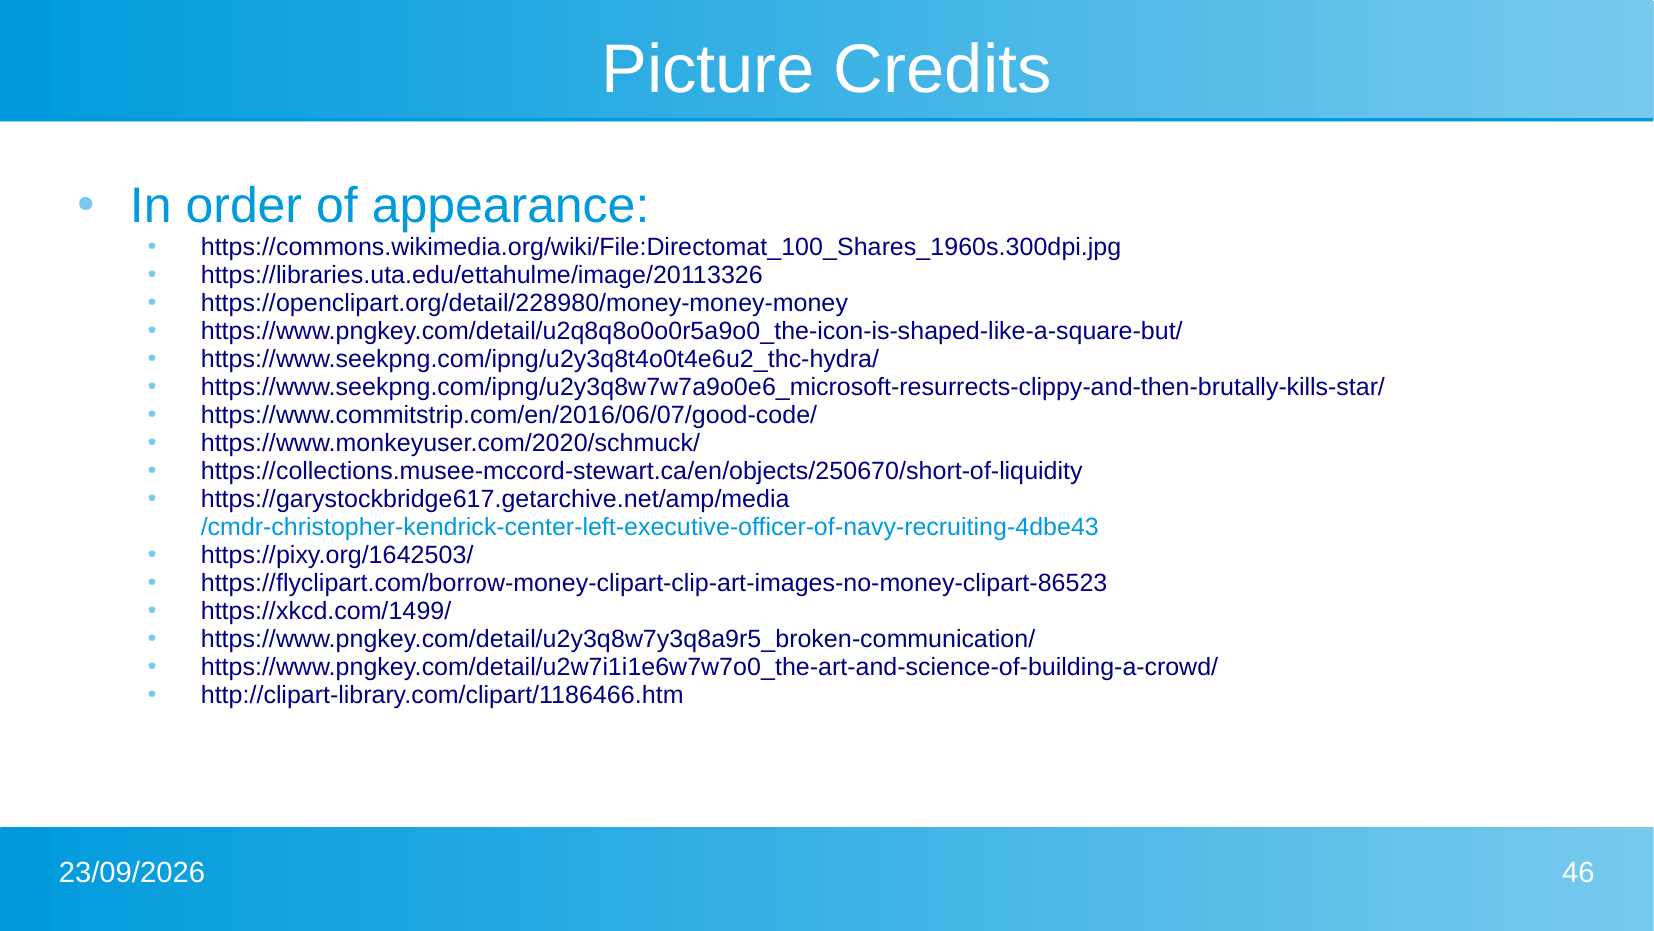

# Picture Credits
In order of appearance:
https://commons.wikimedia.org/wiki/File:Directomat_100_Shares_1960s.300dpi.jpg
https://libraries.uta.edu/ettahulme/image/20113326
https://openclipart.org/detail/228980/money-money-money
https://www.pngkey.com/detail/u2q8q8o0o0r5a9o0_the-icon-is-shaped-like-a-square-but/
https://www.seekpng.com/ipng/u2y3q8t4o0t4e6u2_thc-hydra/
https://www.seekpng.com/ipng/u2y3q8w7w7a9o0e6_microsoft-resurrects-clippy-and-then-brutally-kills-star/
https://www.commitstrip.com/en/2016/06/07/good-code/
https://www.monkeyuser.com/2020/schmuck/
https://collections.musee-mccord-stewart.ca/en/objects/250670/short-of-liquidity
https://garystockbridge617.getarchive.net/amp/media
/cmdr-christopher-kendrick-center-left-executive-officer-of-navy-recruiting-4dbe43
https://pixy.org/1642503/
https://flyclipart.com/borrow-money-clipart-clip-art-images-no-money-clipart-86523
https://xkcd.com/1499/
https://www.pngkey.com/detail/u2y3q8w7y3q8a9r5_broken-communication/
https://www.pngkey.com/detail/u2w7i1i1e6w7w7o0_the-art-and-science-of-building-a-crowd/
http://clipart-library.com/clipart/1186466.htm
46